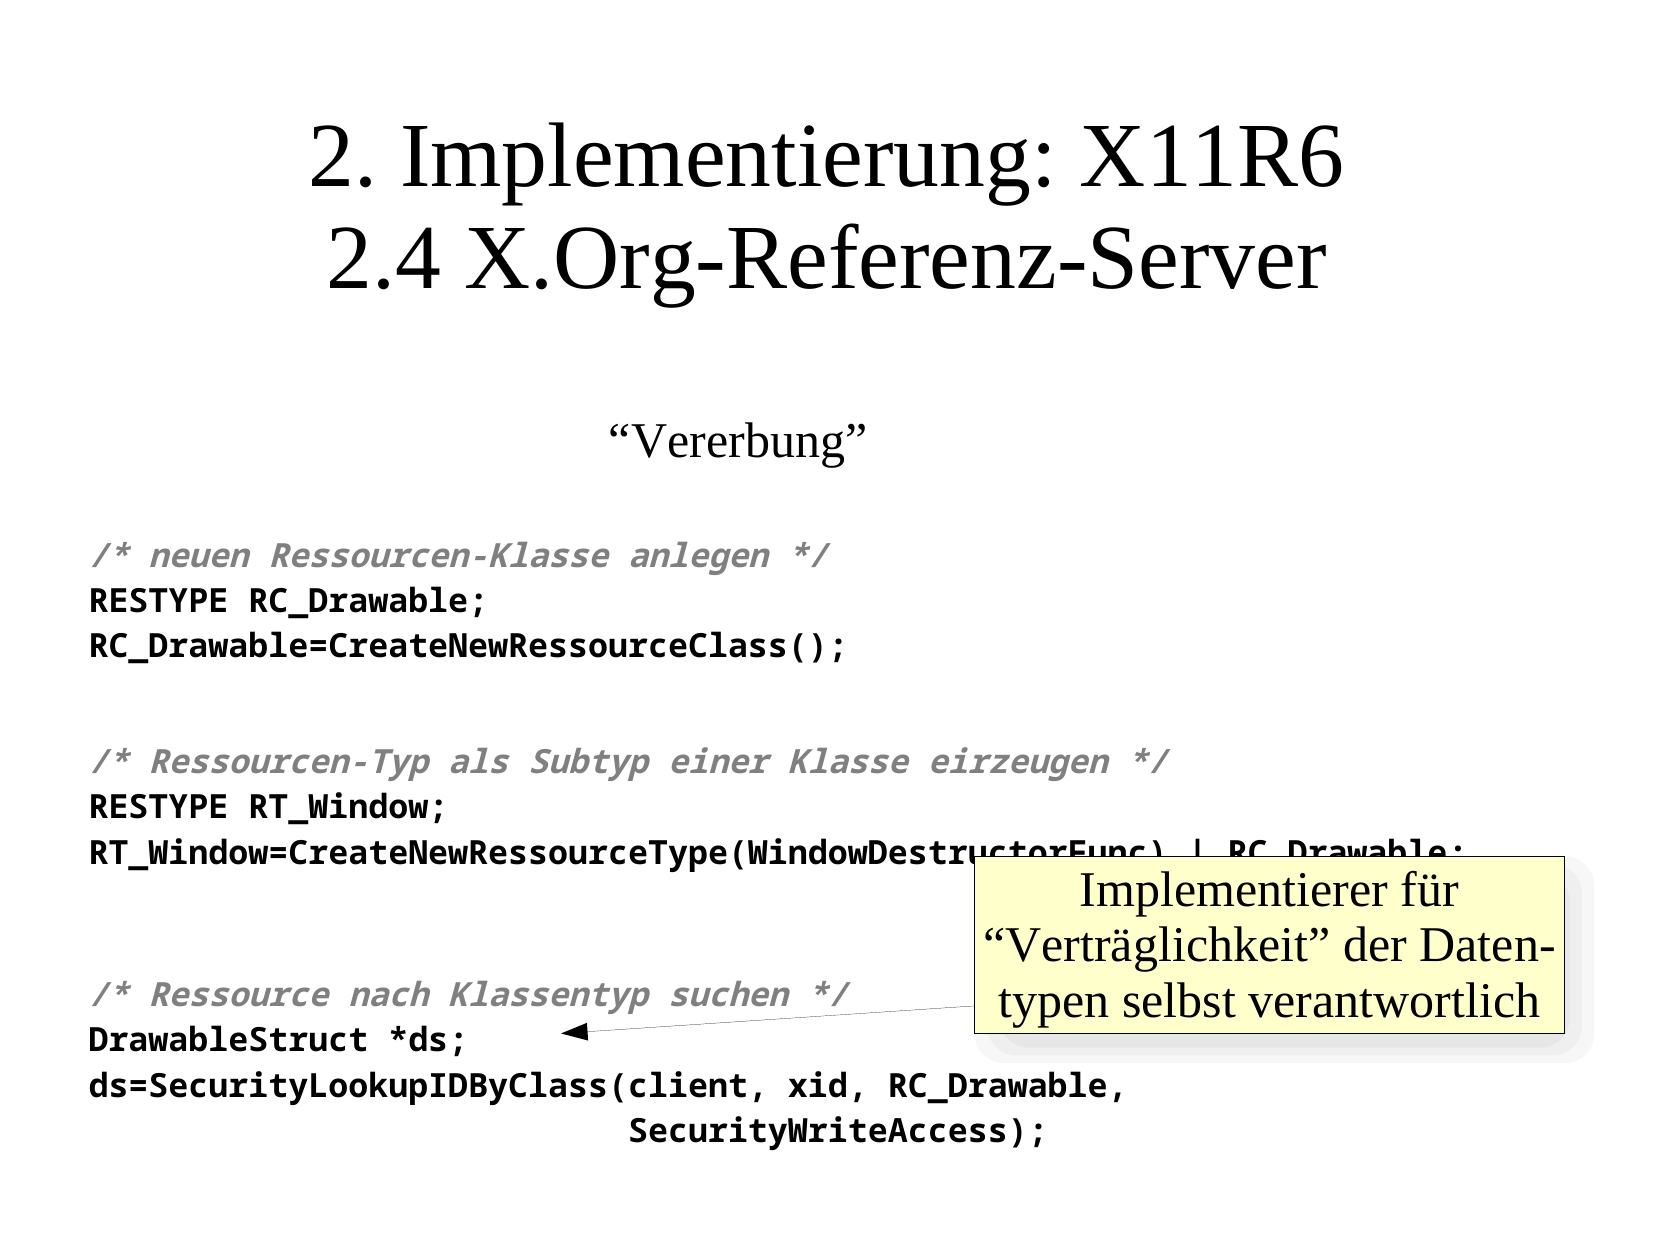

# 2. Implementierung: X11R6 2.4 X.Org-Referenz-Server
“Vererbung”
/* neuen Ressourcen-Klasse anlegen */
RESTYPE RC_Drawable;
RC_Drawable=CreateNewRessourceClass();
/* Ressourcen-Typ als Subtyp einer Klasse eirzeugen */
RESTYPE RT_Window;
RT_Window=CreateNewRessourceType(WindowDestructorFunc) | RC_Drawable;
Implementierer für
“Verträglichkeit” der Daten-
typen selbst verantwortlich
/* Ressource nach Klassentyp suchen */
DrawableStruct *ds;
ds=SecurityLookupIDByClass(client, xid, RC_Drawable,
 SecurityWriteAccess);